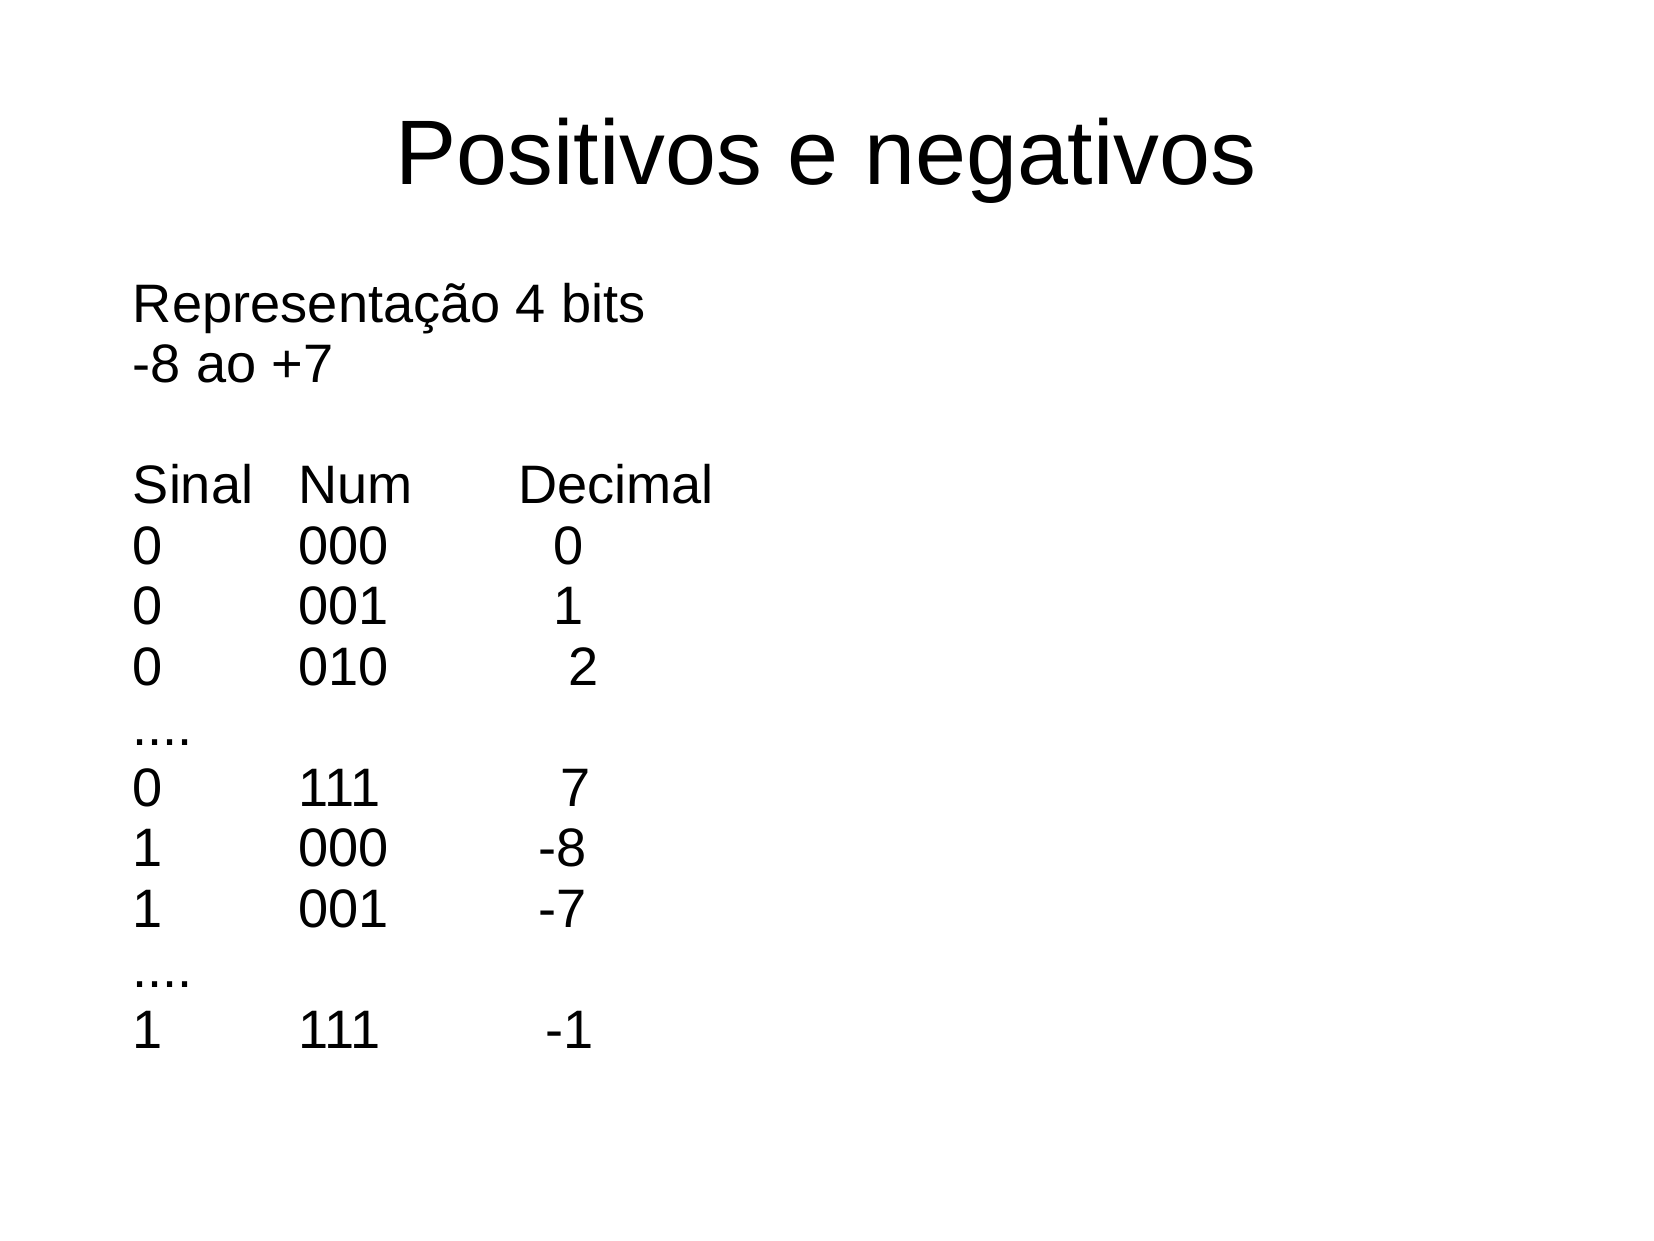

# Positivos e negativos
Representação 4 bits
-8 ao +7
Sinal Num Decimal
0 000 0
0 001 1
0 010 2
....
0 111 7
1 000 -8
1 001 -7
....
1 111 -1